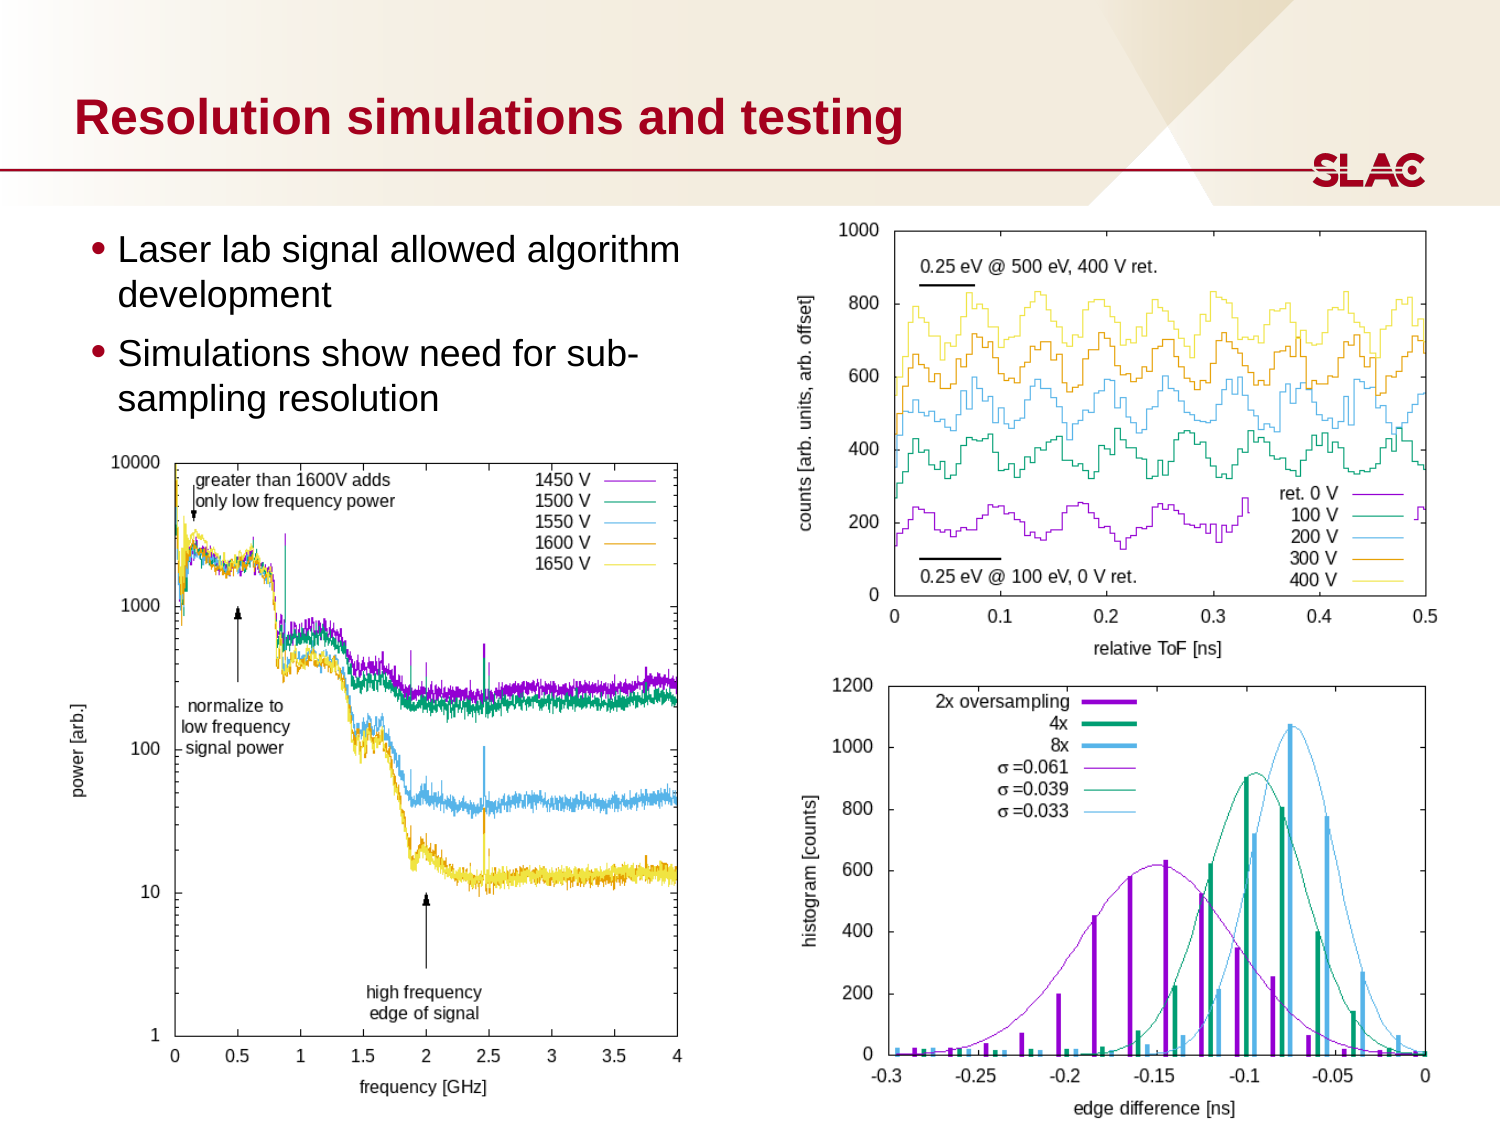

# Resolution simulations and testing
Laser lab signal allowed algorithm development
Simulations show need for sub-sampling resolution